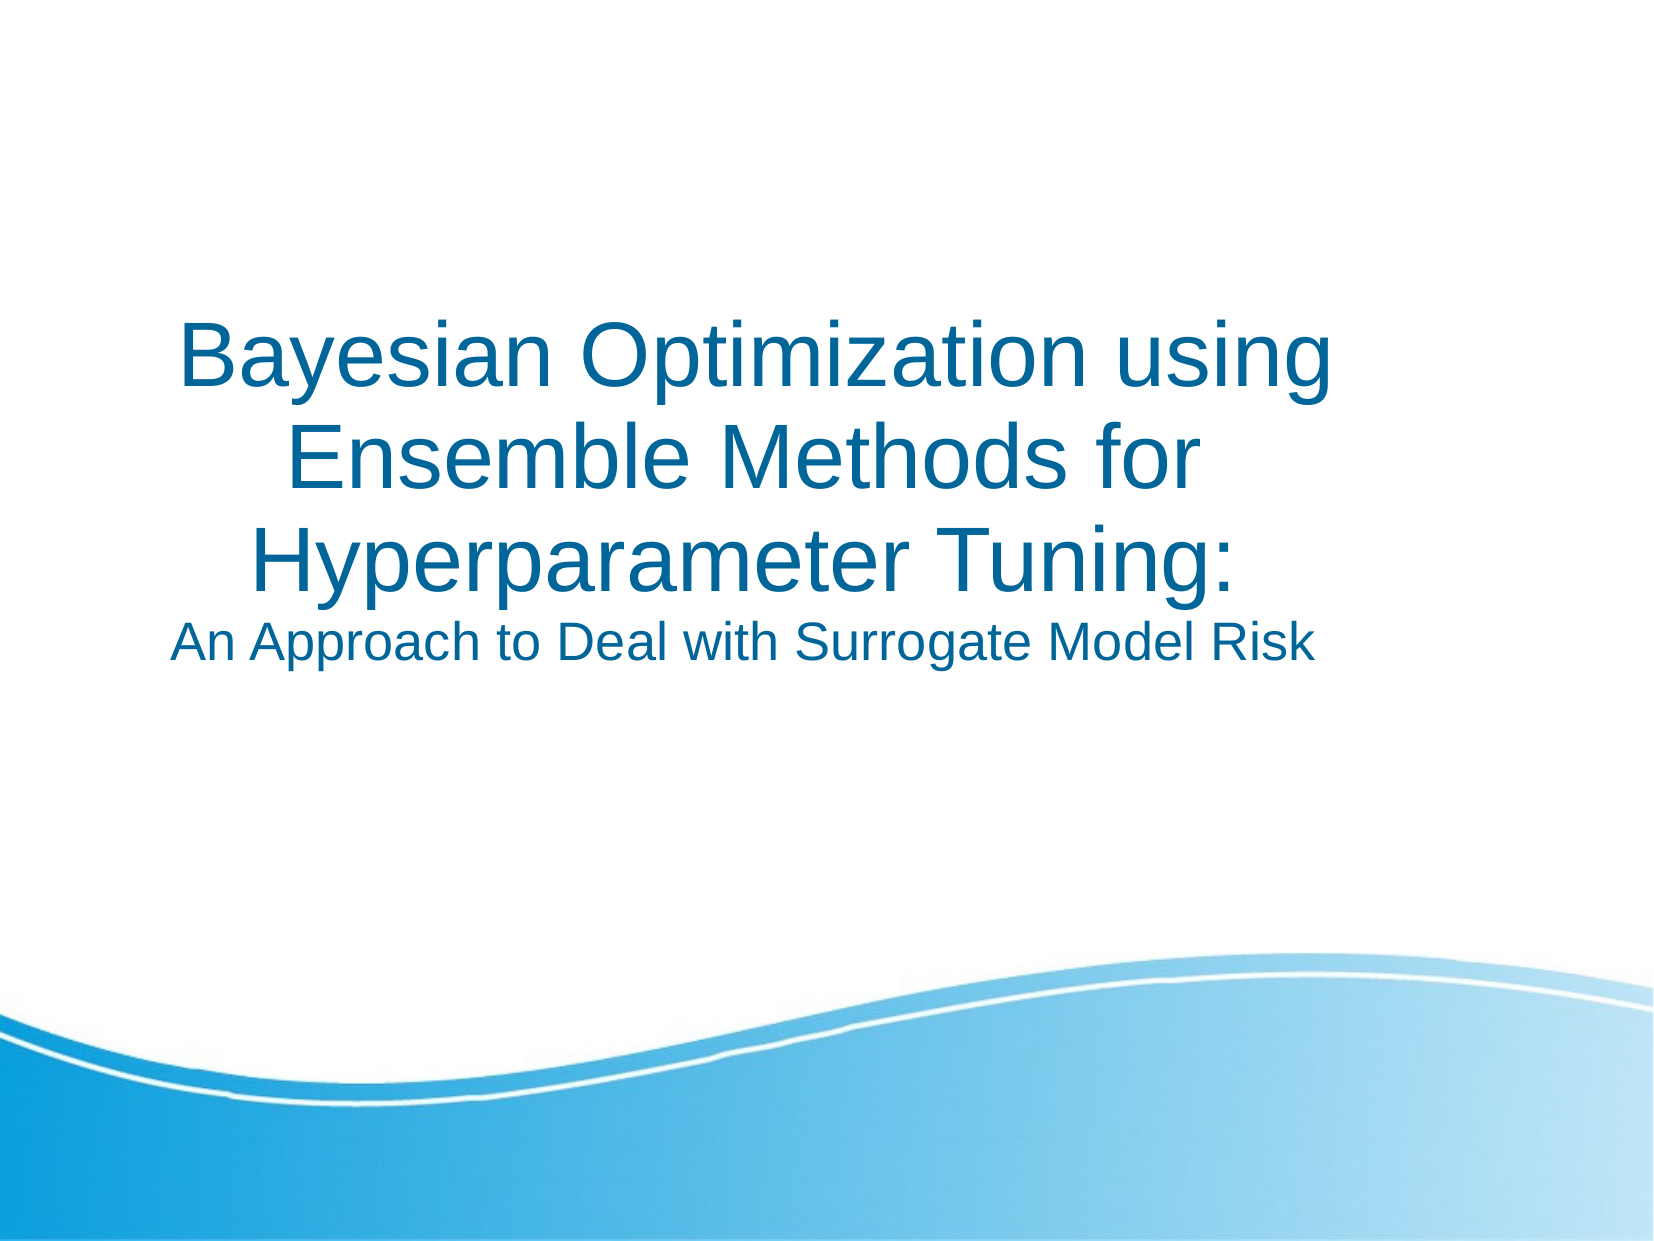

# Bayesian Optimization using Ensemble Methods for Hyperparameter Tuning: An Approach to Deal with Surrogate Model Risk